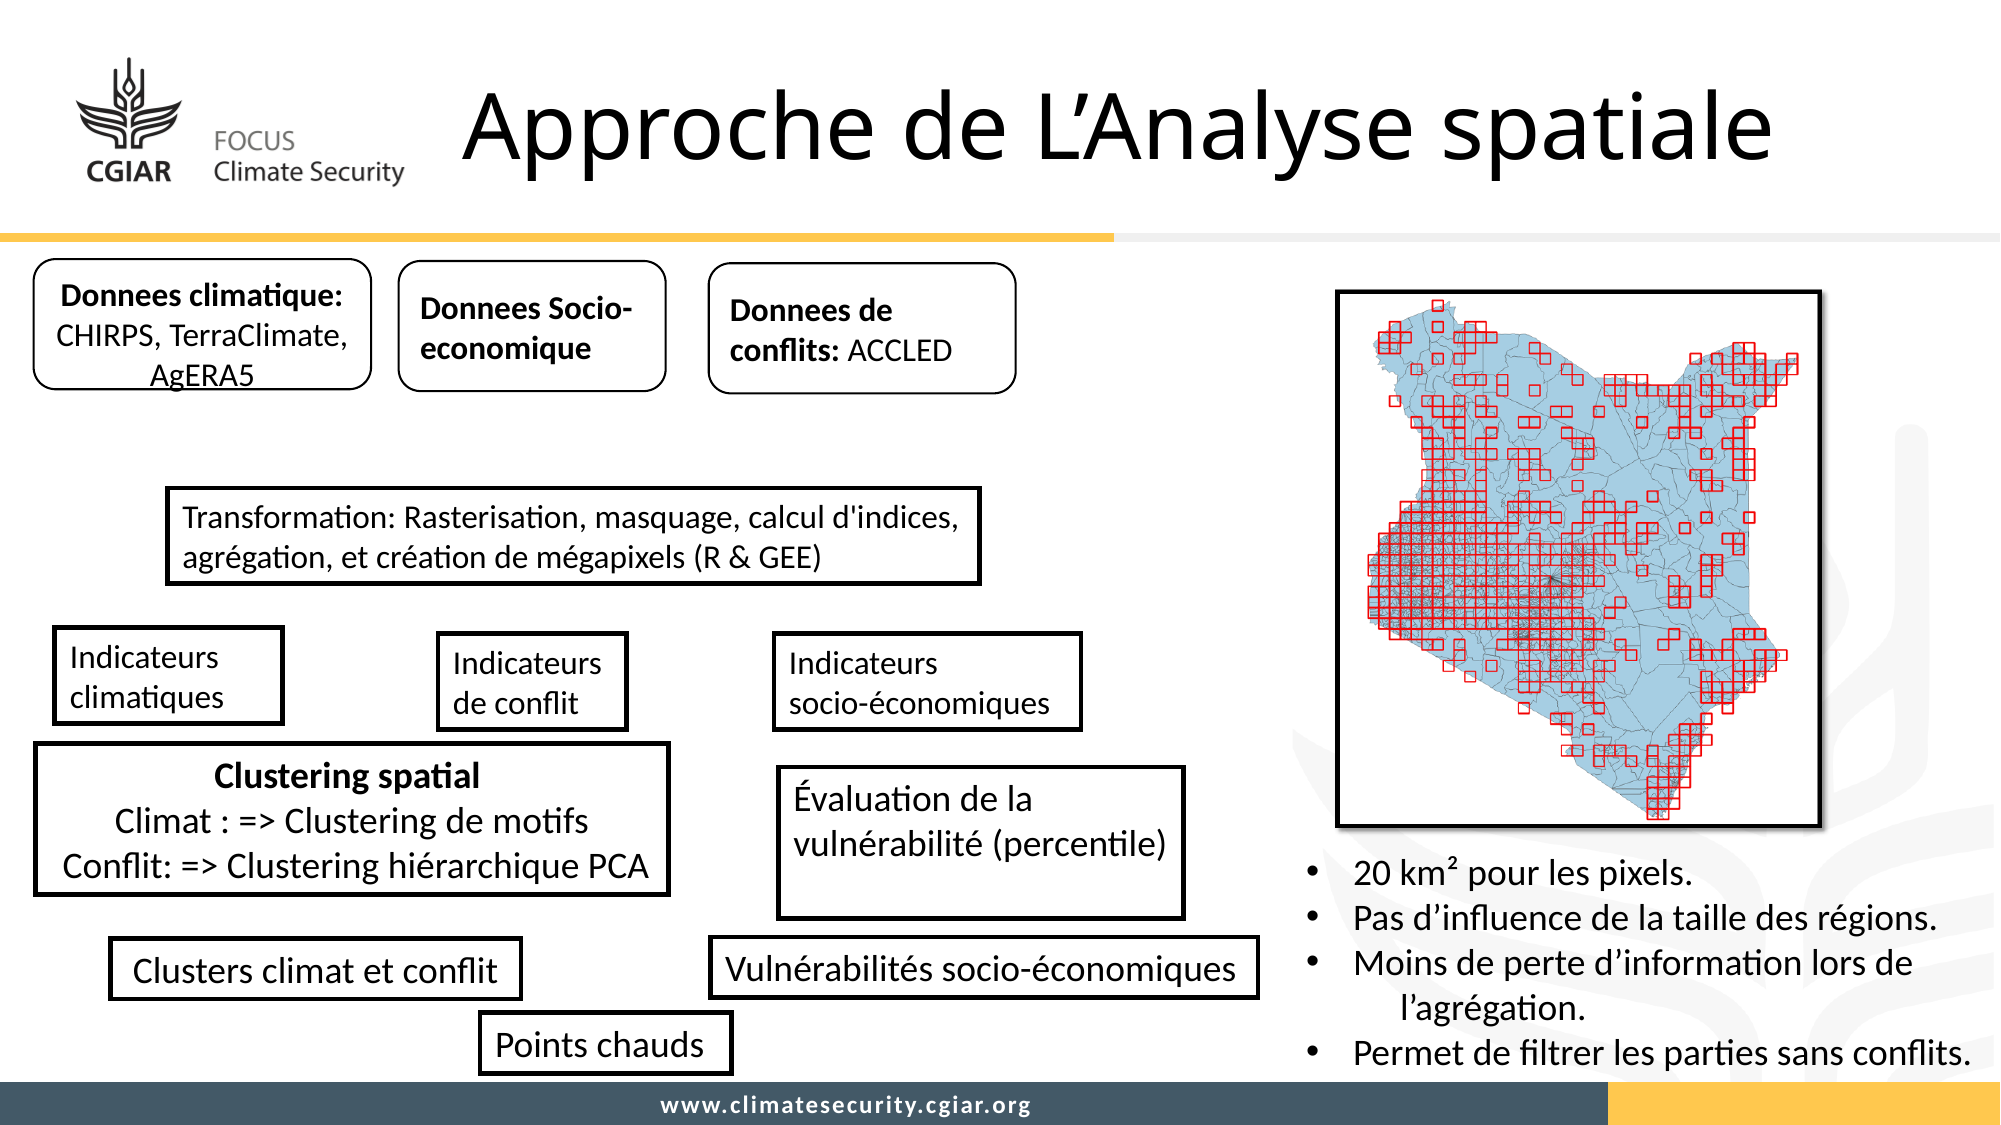

# Approche de L’Analyse spatiale
Donnees climatique:
CHIRPS, TerraClimate, AgERA5
Donnees Socio-economique
Donnees de conflits: ACCLED
Transformation: Rasterisation, masquage, calcul d'indices, agrégation, et création de mégapixels (R & GEE)
Indicateurs climatiques
Indicateurs
de conflit
Indicateurs
socio-économiques
Clustering spatial
Climat : => Clustering de motifs
 Conflit: => Clustering hiérarchique PCA
Évaluation de la vulnérabilité (percentile)
20 km² pour les pixels.
Pas d’influence de la taille des régions.
Moins de perte d’information lors de l’agrégation.
Permet de filtrer les parties sans conflits.
Vulnérabilités socio-économiques
Clusters climat et conflit
Points chauds